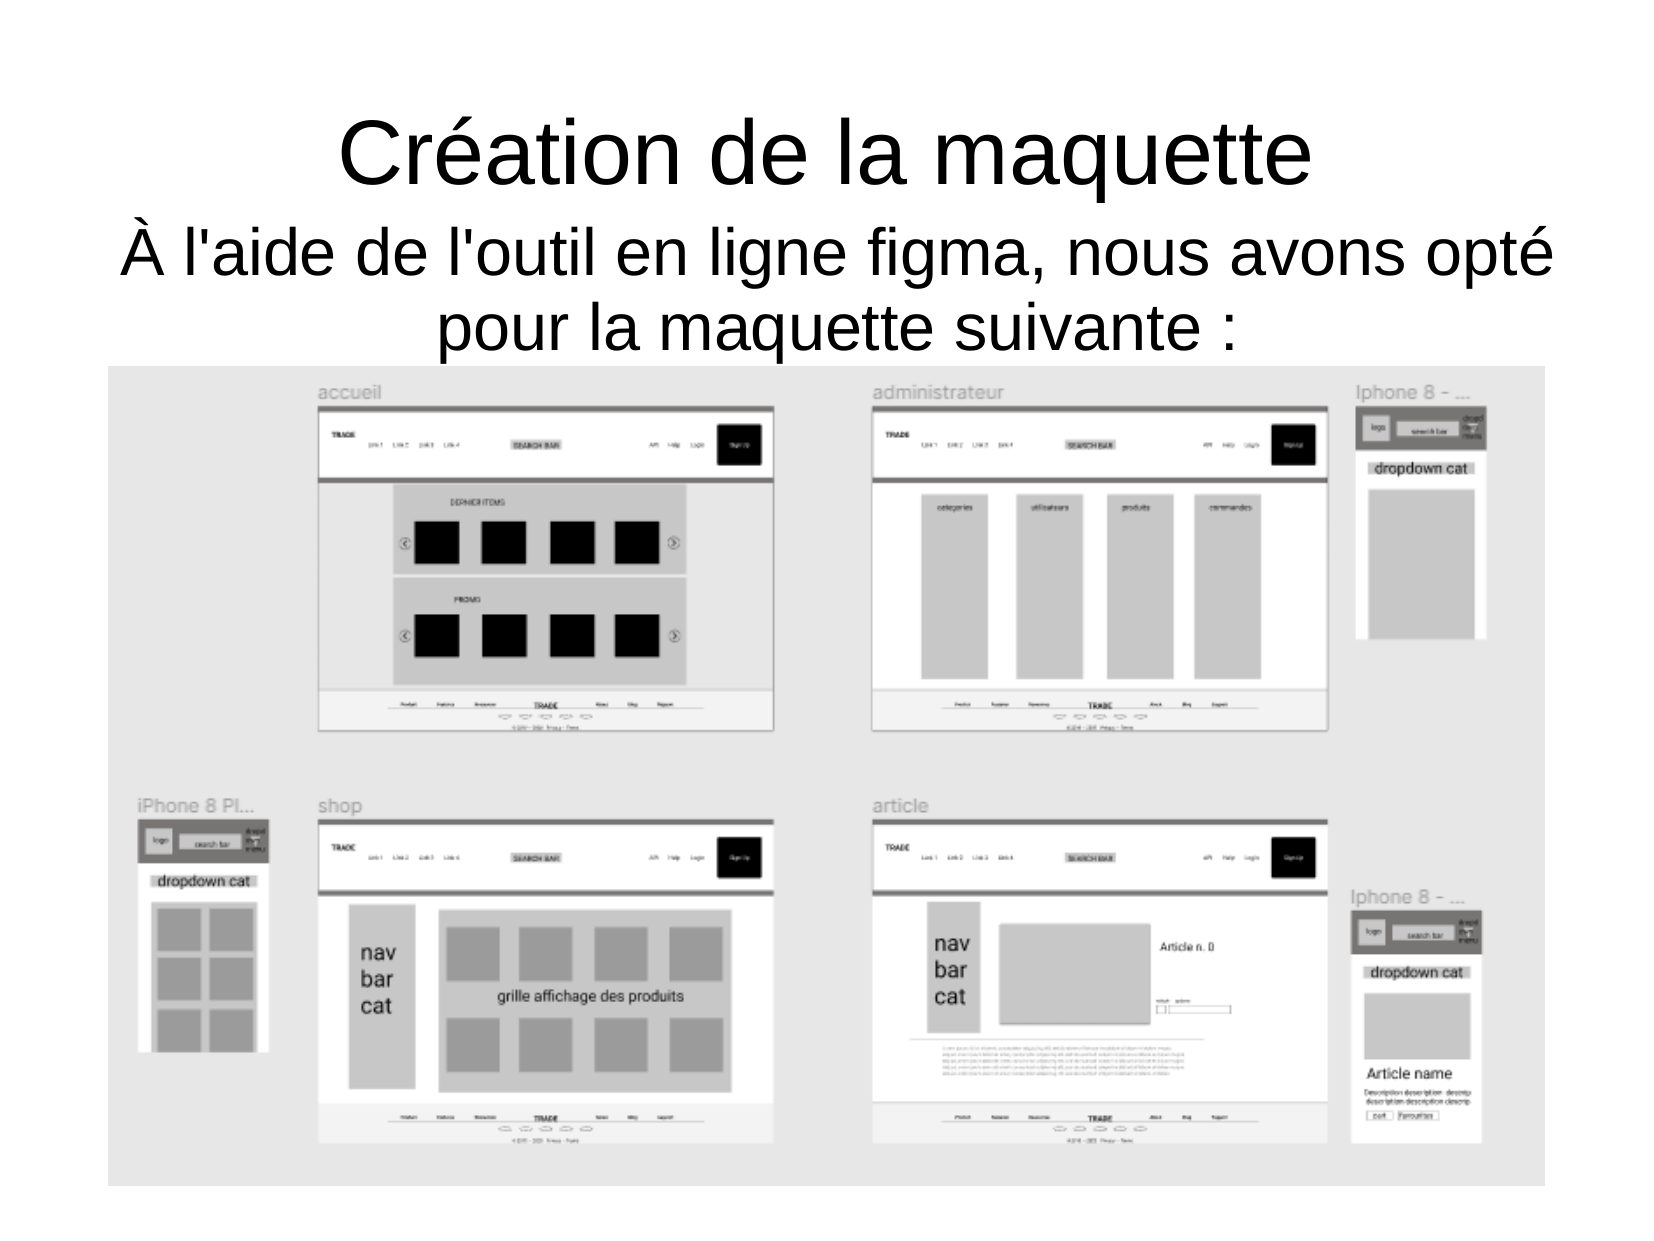

# Création de la maquette
À l'aide de l'outil en ligne figma, nous avons opté pour la maquette suivante :